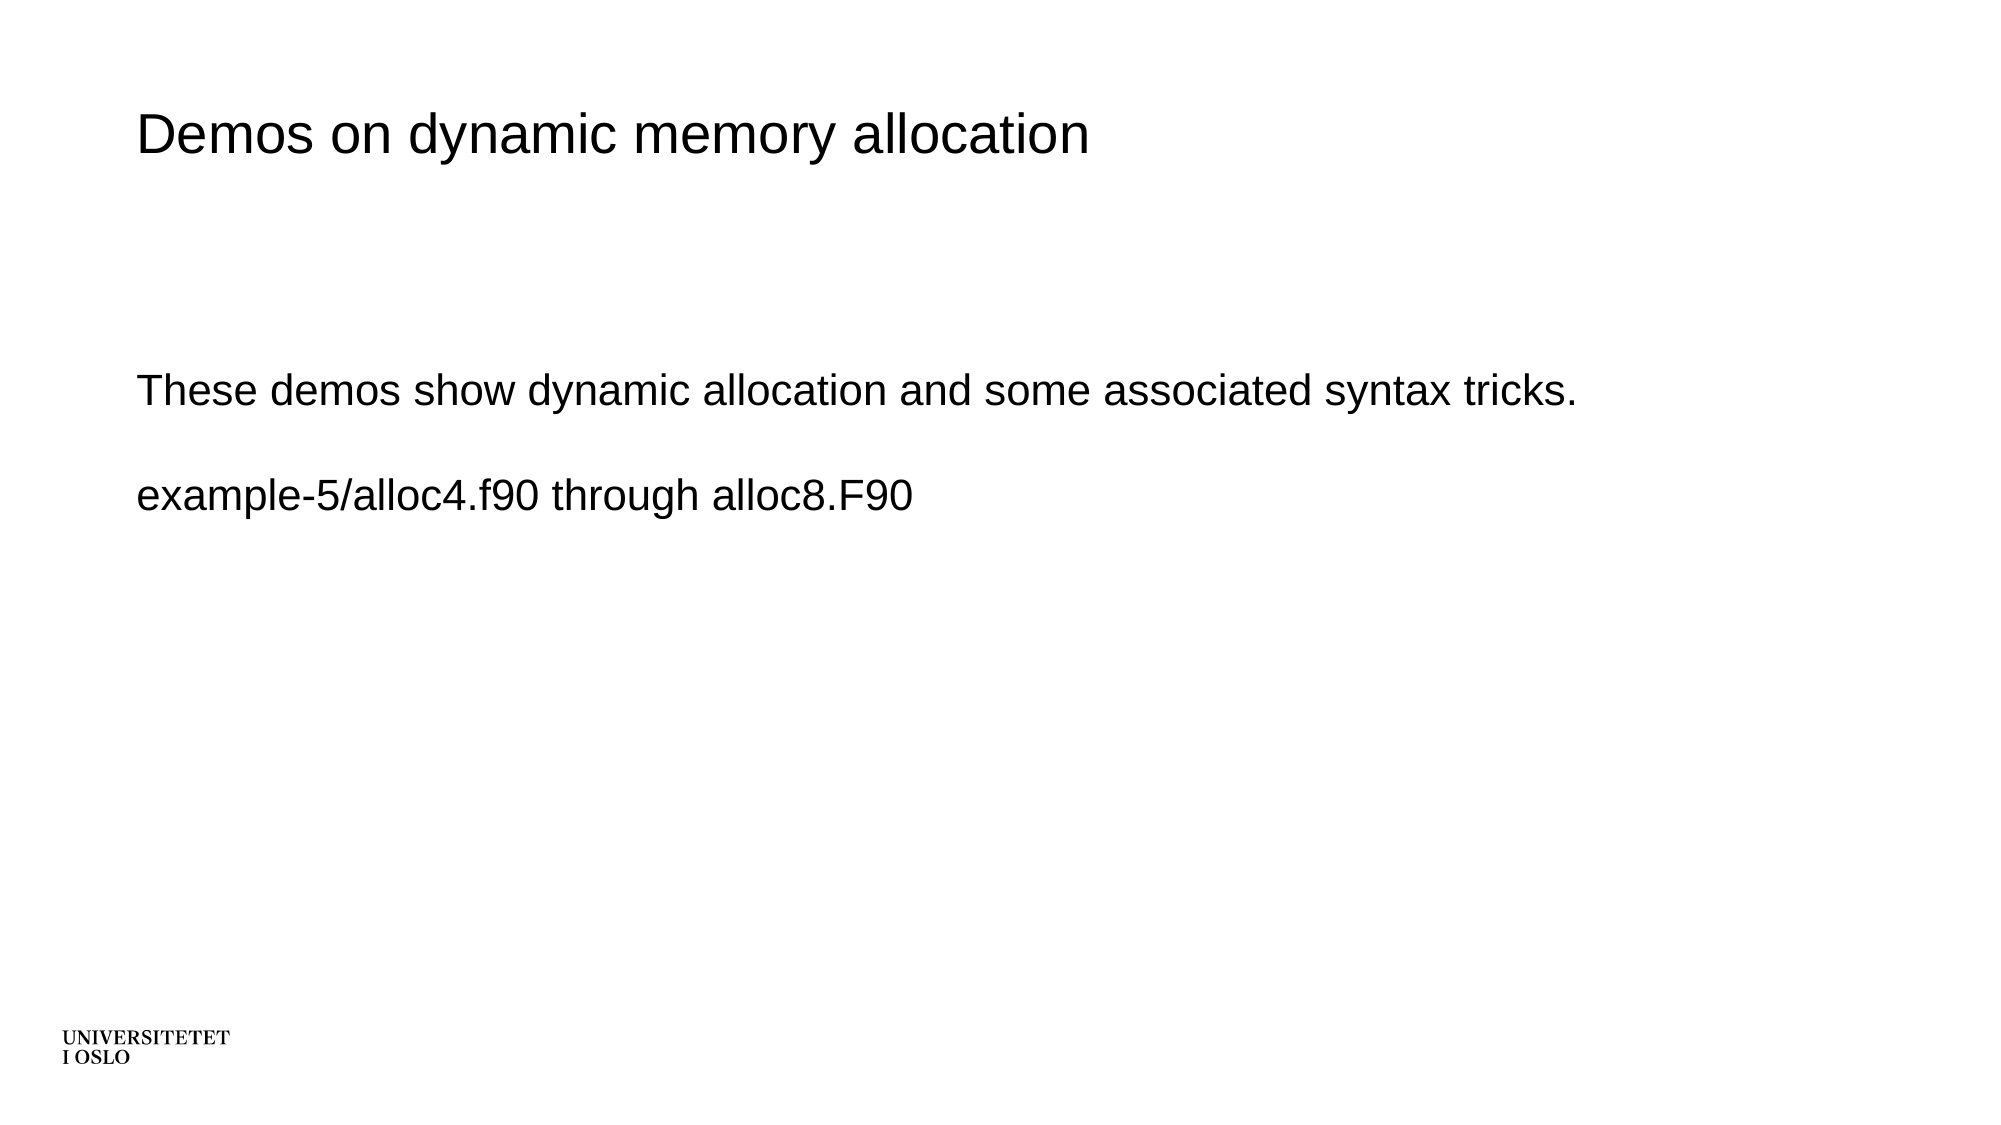

# Demos on dynamic memory allocation
These demos show dynamic allocation and some associated syntax tricks.
example-5/alloc4.f90 through alloc8.F90